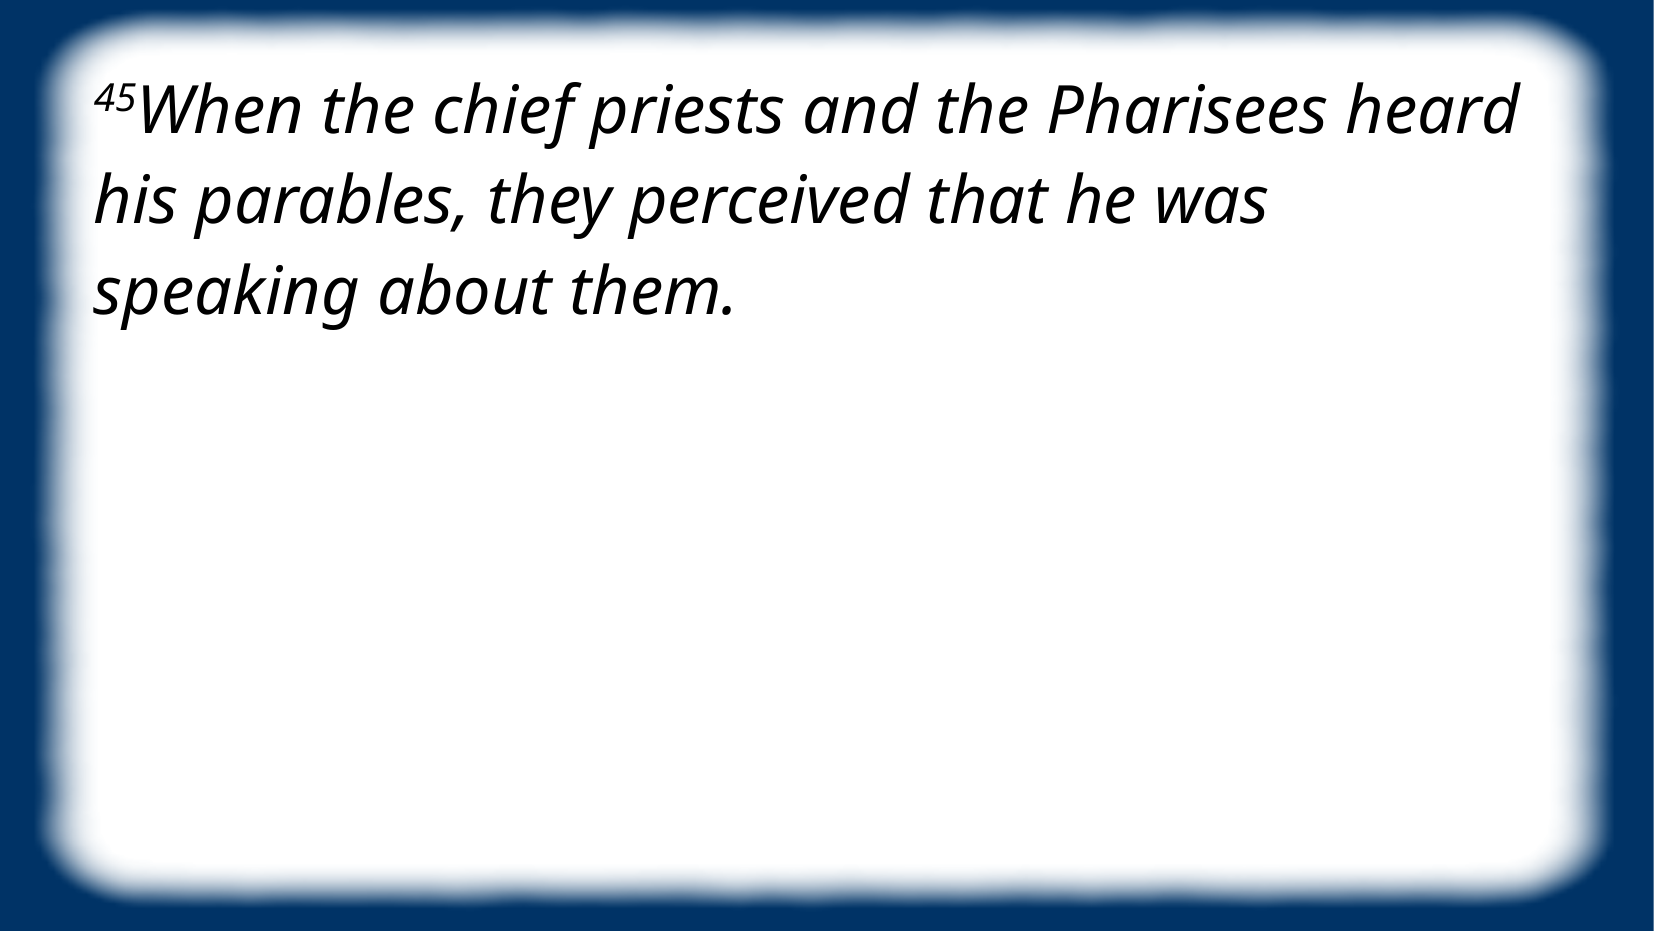

45When the chief priests and the Pharisees heard his parables, they perceived that he was speaking about them.